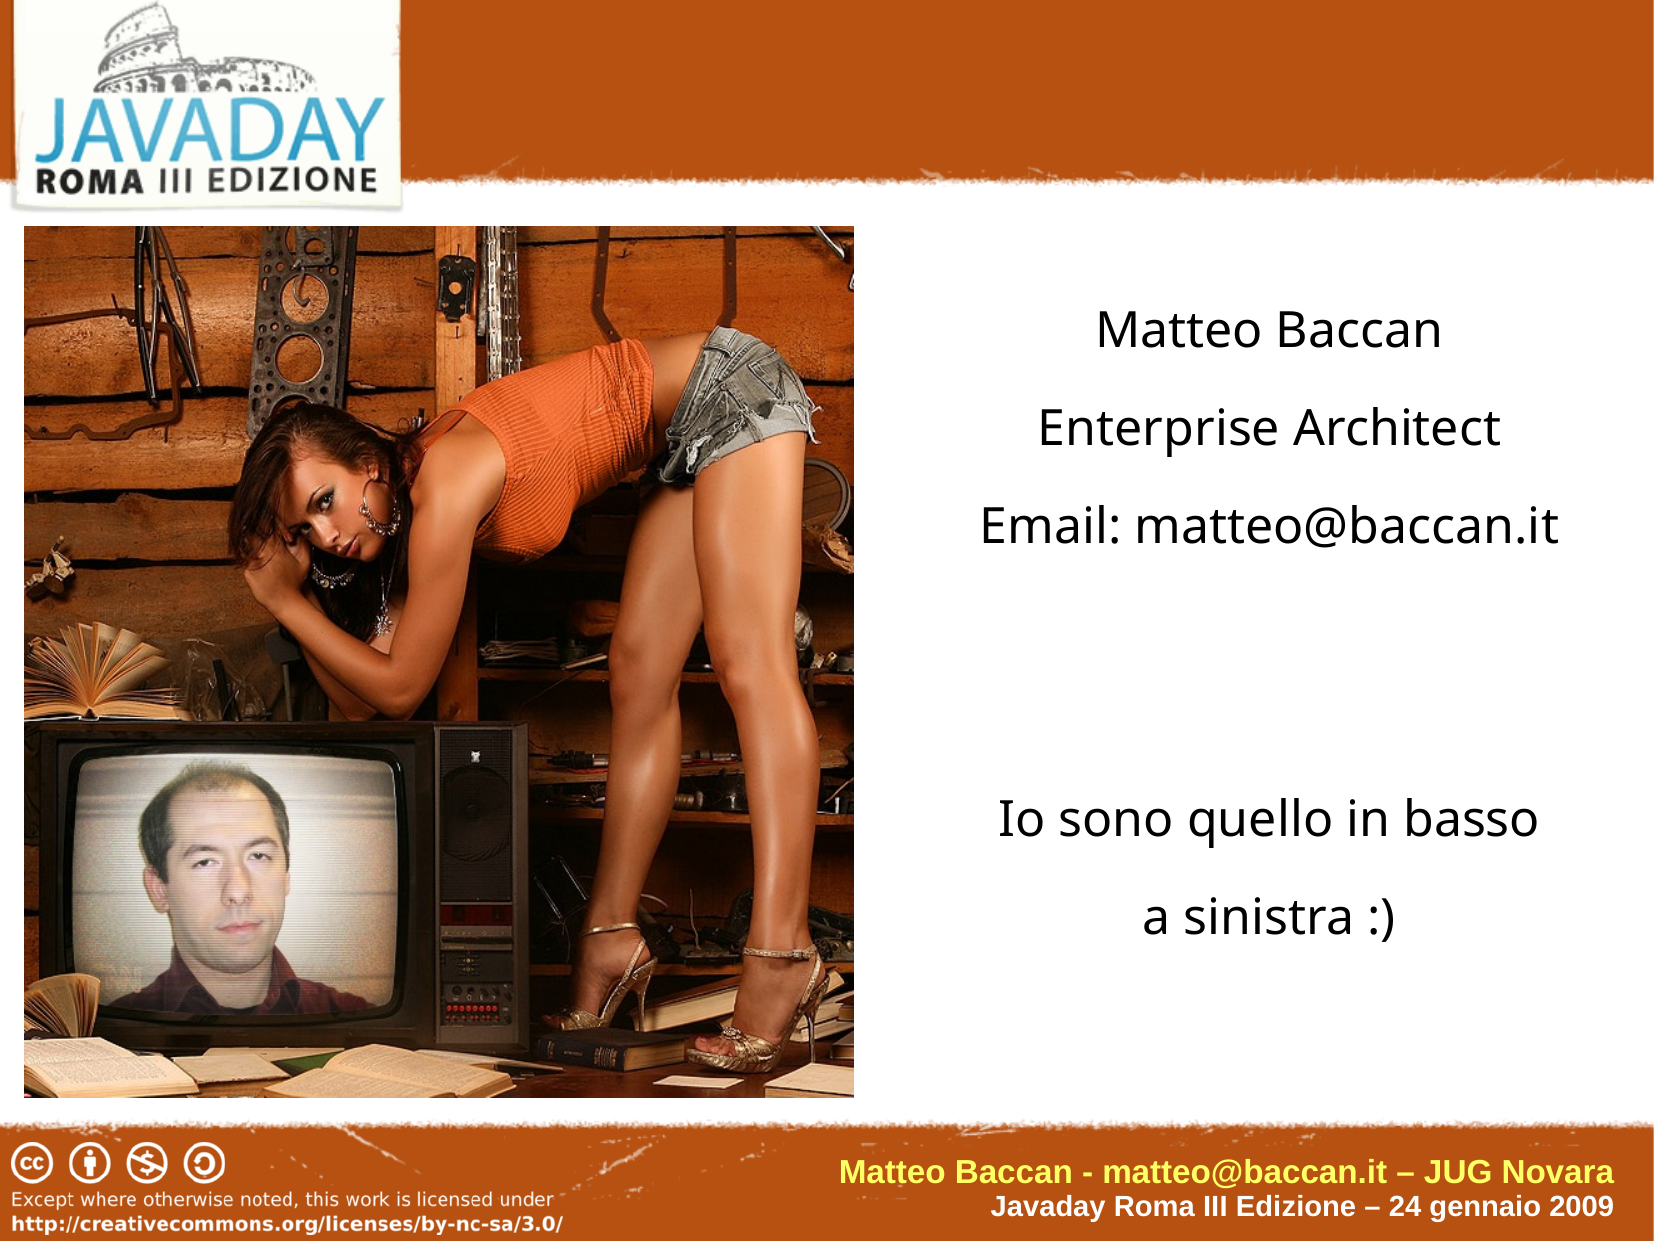

# Matteo Baccan
Enterprise Architect
Email: matteo@baccan.it
Io sono quello in basso
a sinistra :)